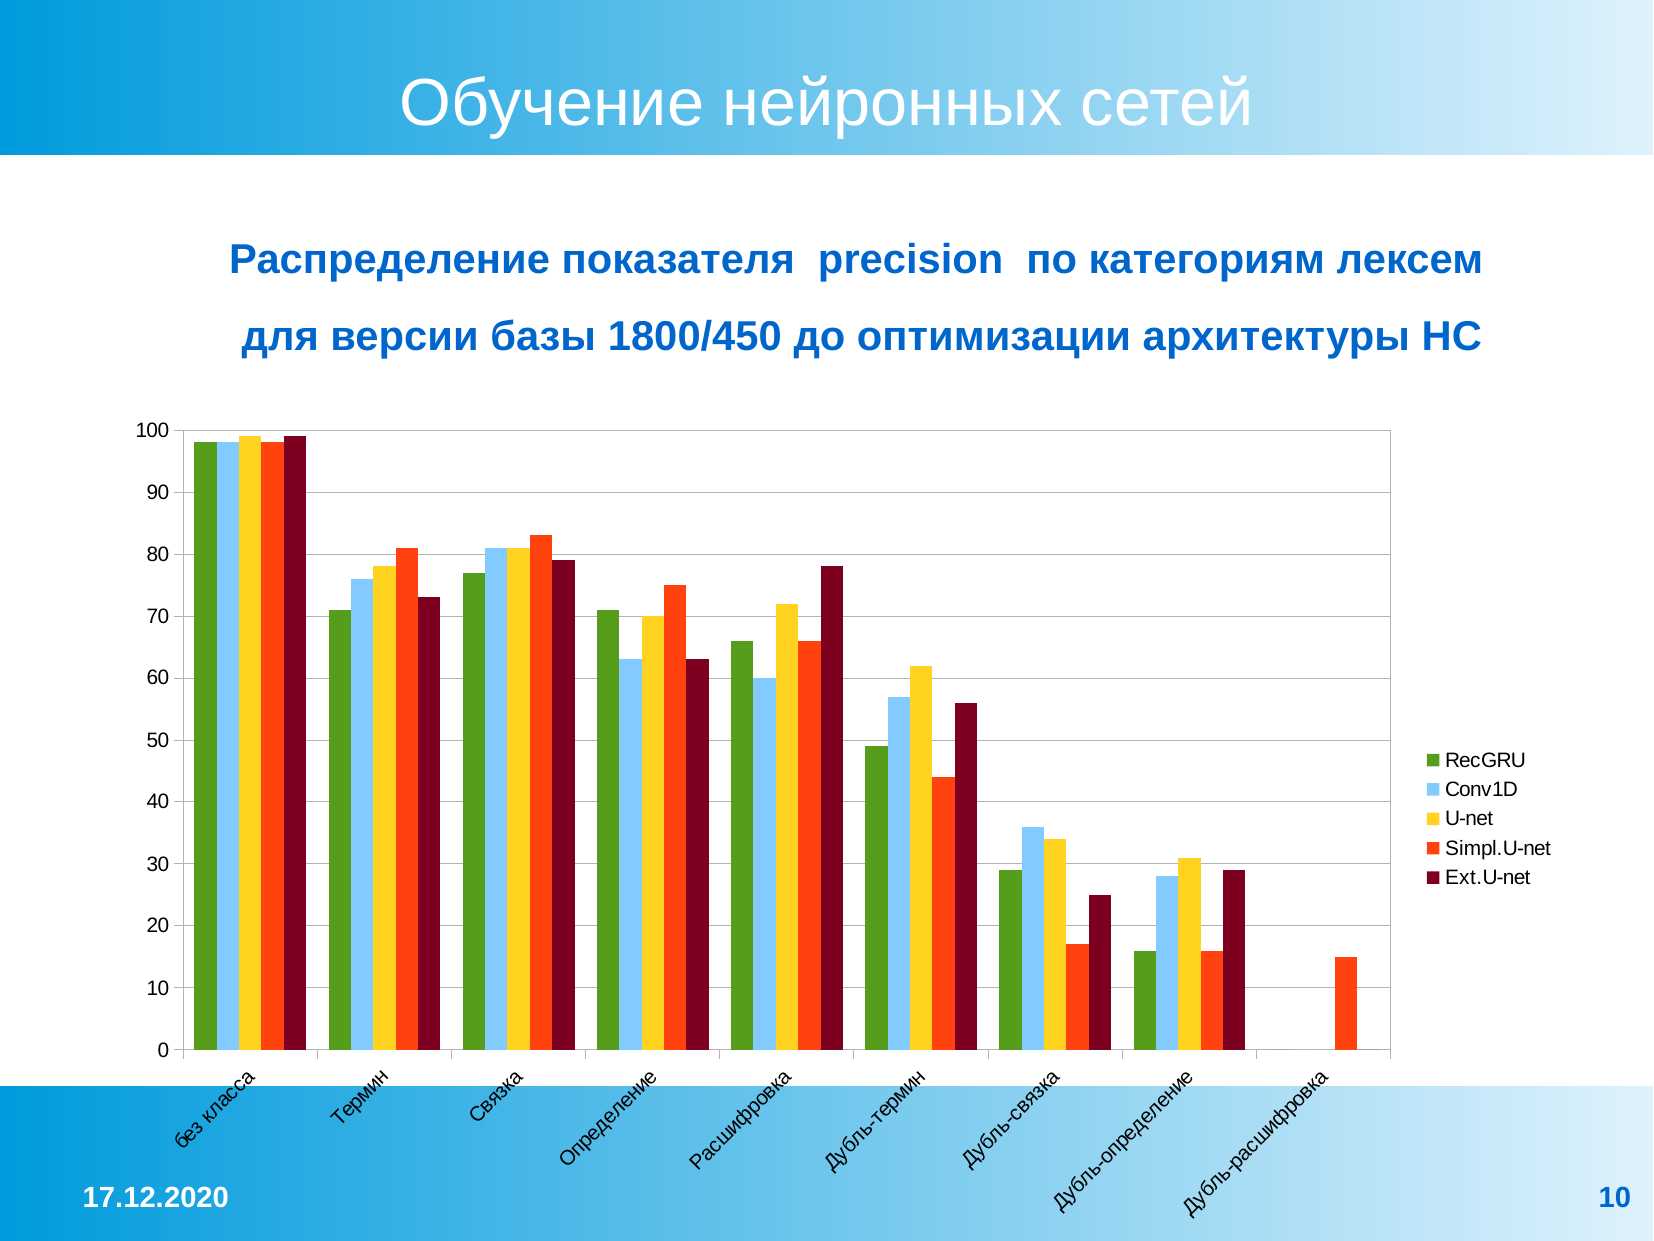

# Обучение нейронных сетей
Распределение показателя precision по категориям лексем
для версии базы 1800/450 до оптимизации архитектуры НС
### Chart
| Category | RecGRU | Conv1D | U-net | Simpl.U-net | Ext.U-net |
|---|---|---|---|---|---|
| без класса | 98.0 | 98.0 | 99.0 | 98.0 | 99.0 |
| Термин | 71.0 | 76.0 | 78.0 | 81.0 | 73.0 |
| Связка | 77.0 | 81.0 | 81.0 | 83.0 | 79.0 |
| Определение | 71.0 | 63.0 | 70.0 | 75.0 | 63.0 |
| Расшифровка | 66.0 | 60.0 | 72.0 | 66.0 | 78.0 |
| Дубль-термин | 49.0 | 57.0 | 62.0 | 44.0 | 56.0 |
| Дубль-связка | 29.0 | 36.0 | 34.0 | 17.0 | 25.0 |
| Дубль-определение | 16.0 | 28.0 | 31.0 | 16.0 | 29.0 |
| Дубль-расшифровка | 0.0 | 0.0 | 0.0 | 15.0 | 0.0 |17.12.2020 10